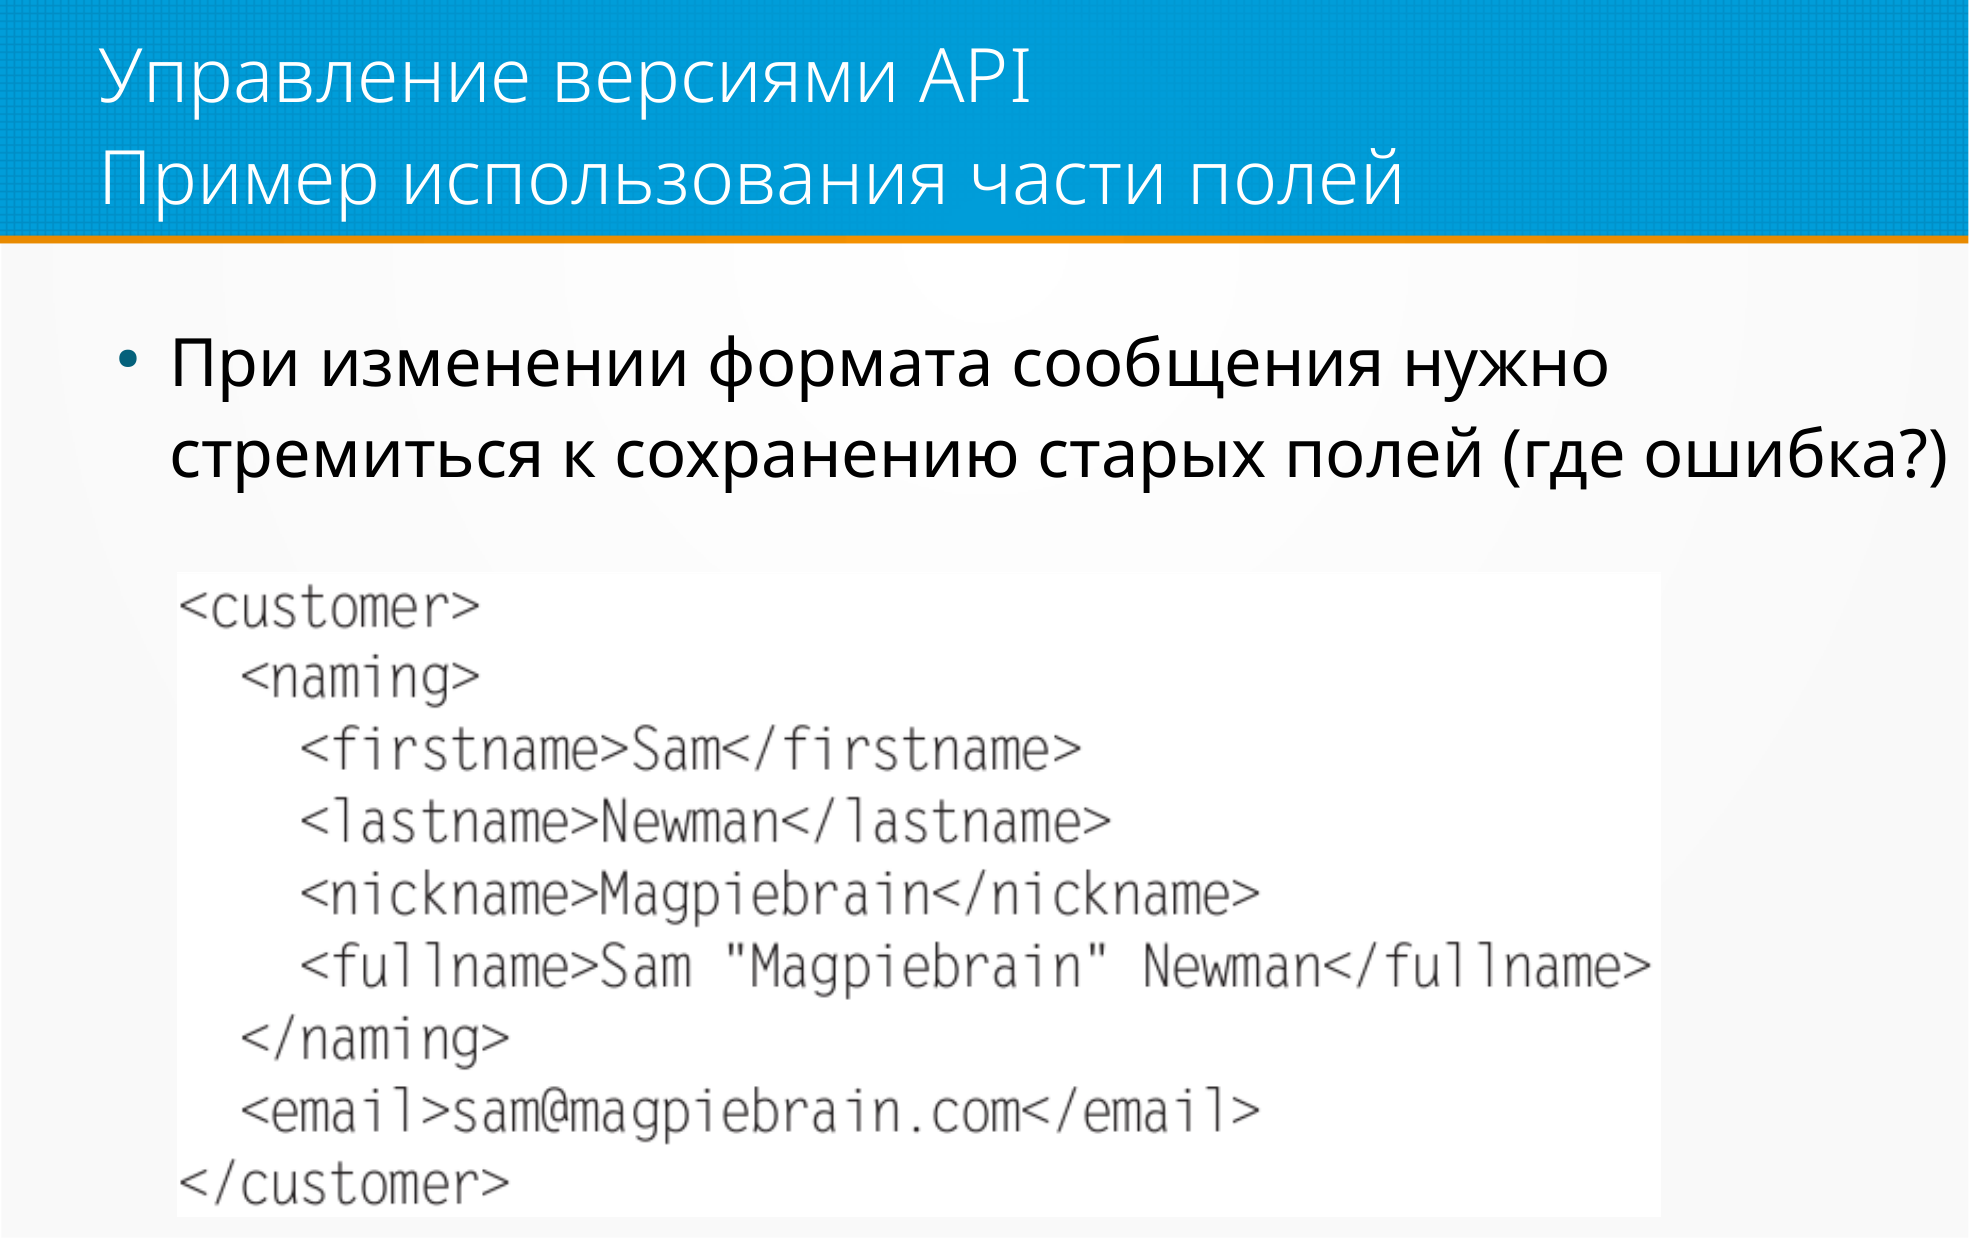

# Управление версиями API Пример использования части полей
При изменении формата сообщения нужно стремиться к сохранению старых полей (где ошибка?)